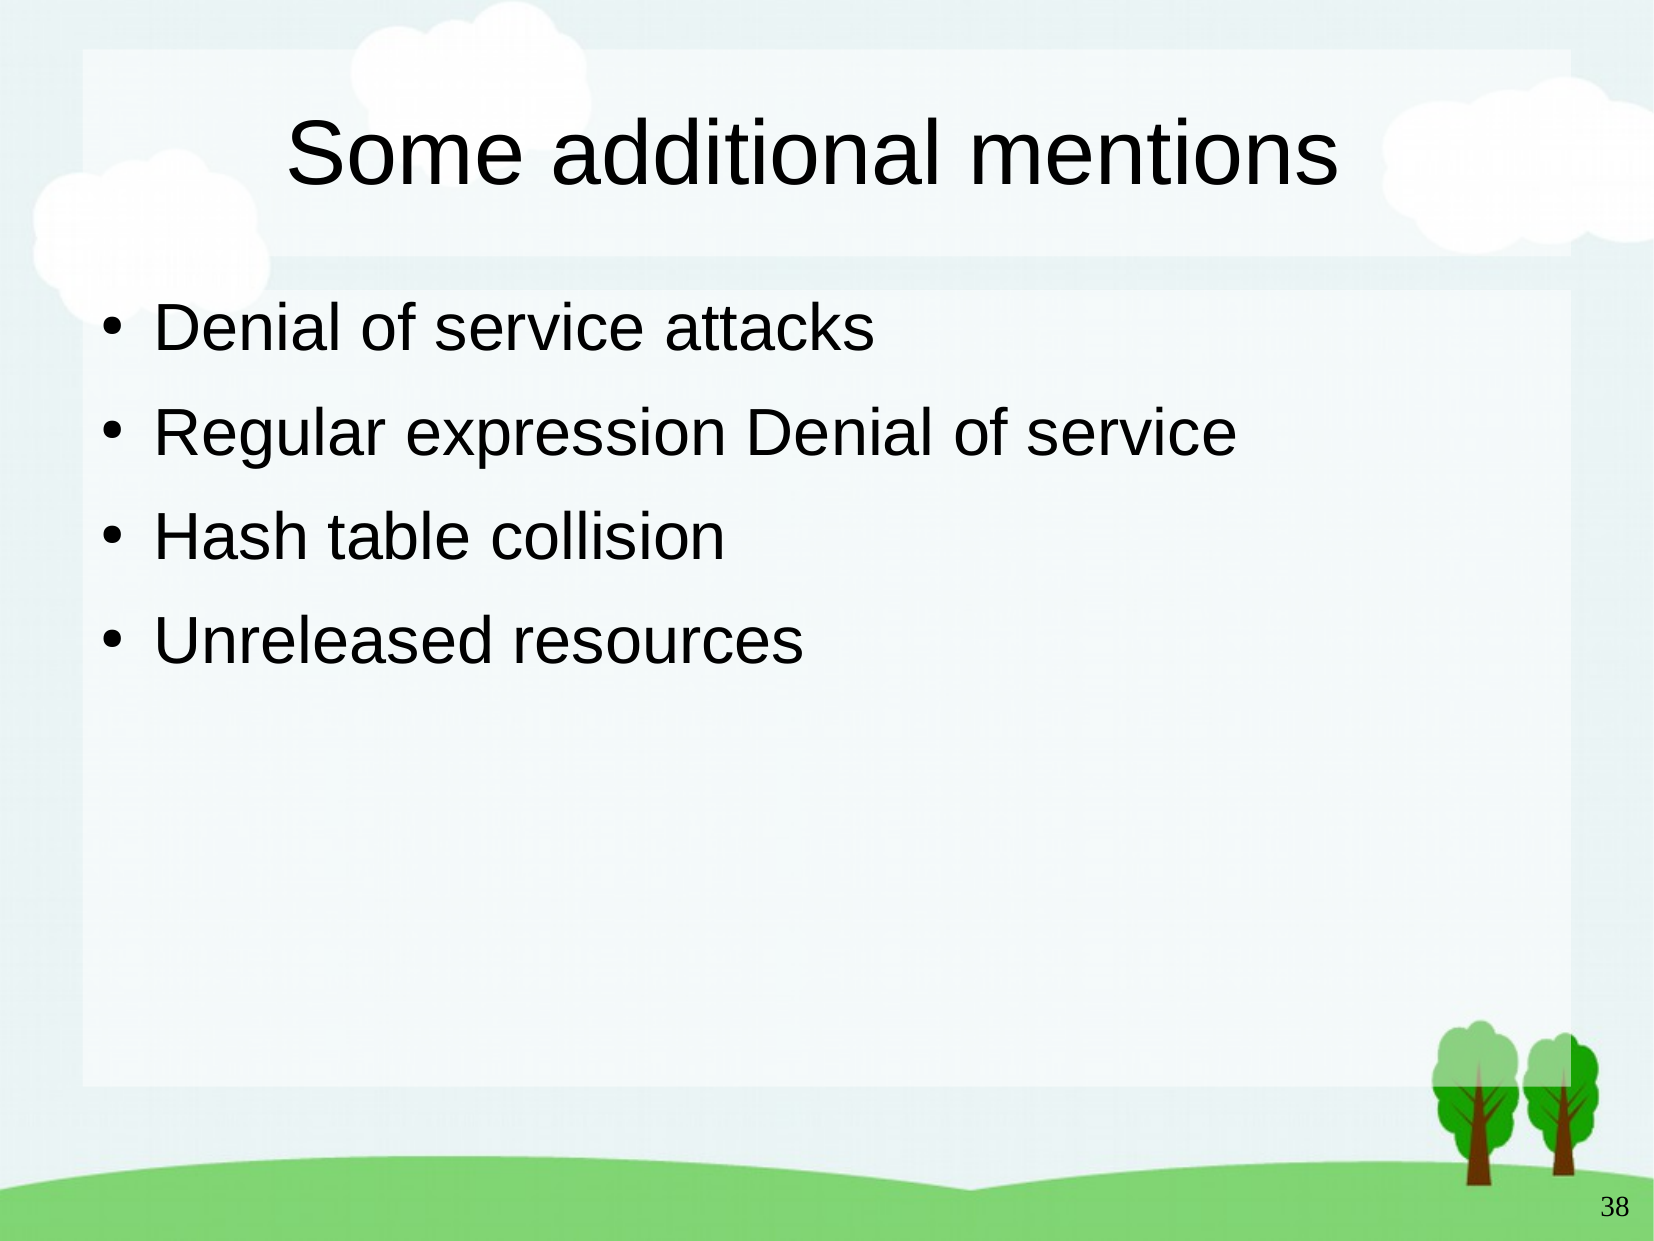

# Some additional mentions
Denial of service attacks
Regular expression Denial of service
Hash table collision
Unreleased resources
38